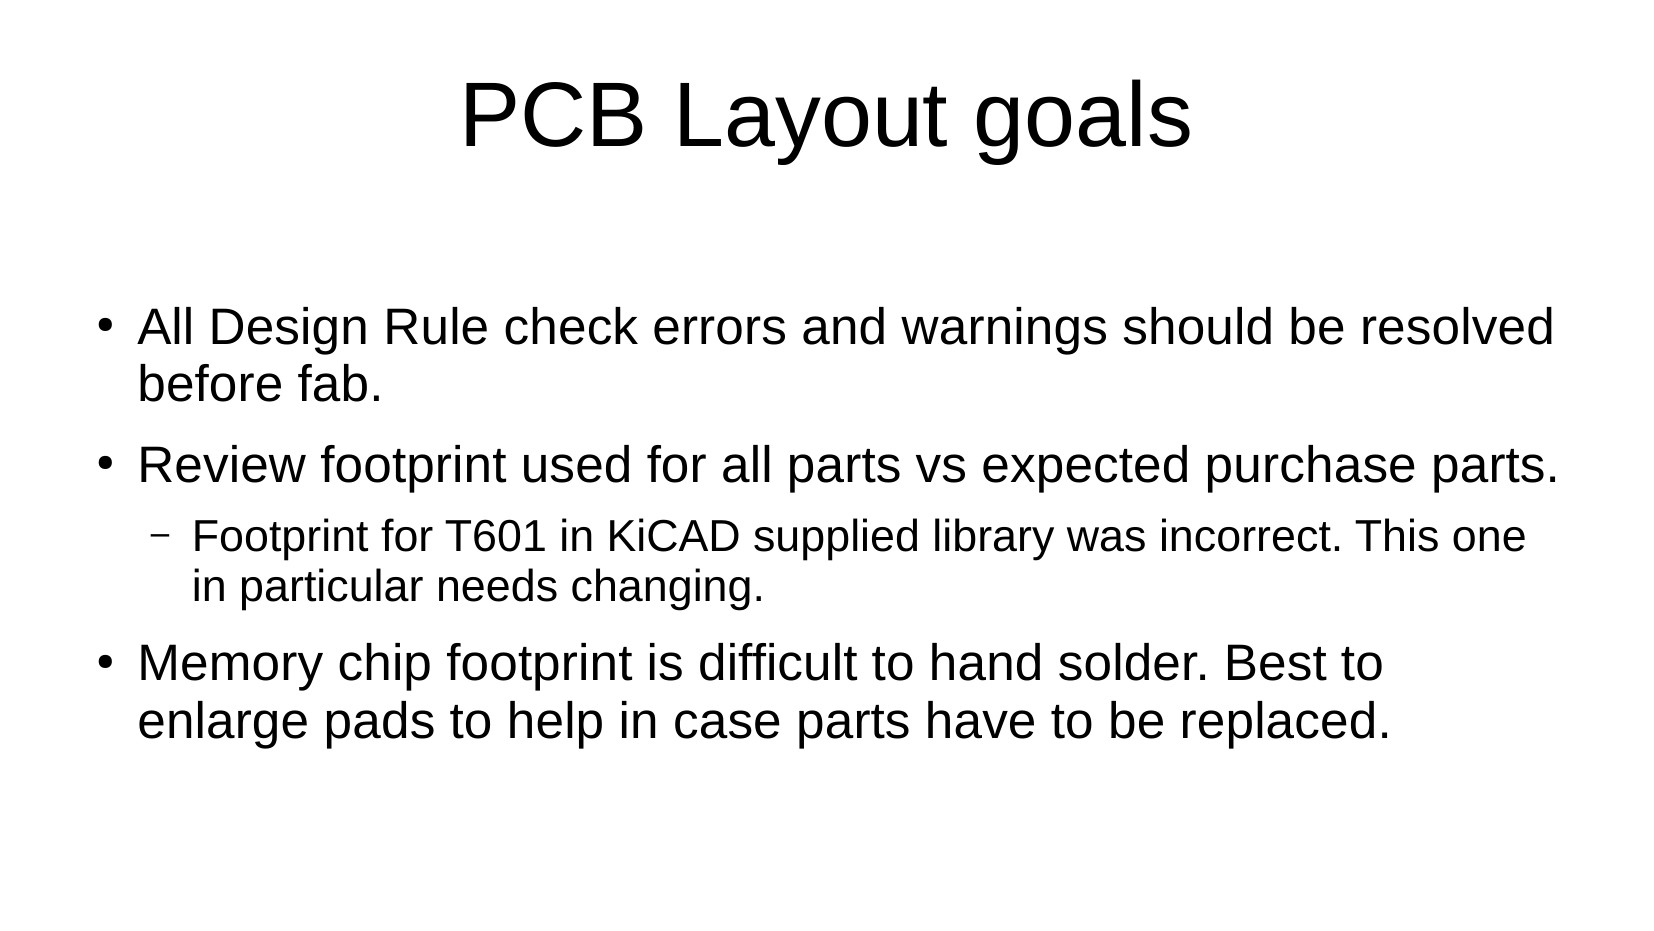

# PCB Layout goals
All Design Rule check errors and warnings should be resolved before fab.
Review footprint used for all parts vs expected purchase parts.
Footprint for T601 in KiCAD supplied library was incorrect. This one in particular needs changing.
Memory chip footprint is difficult to hand solder. Best to enlarge pads to help in case parts have to be replaced.